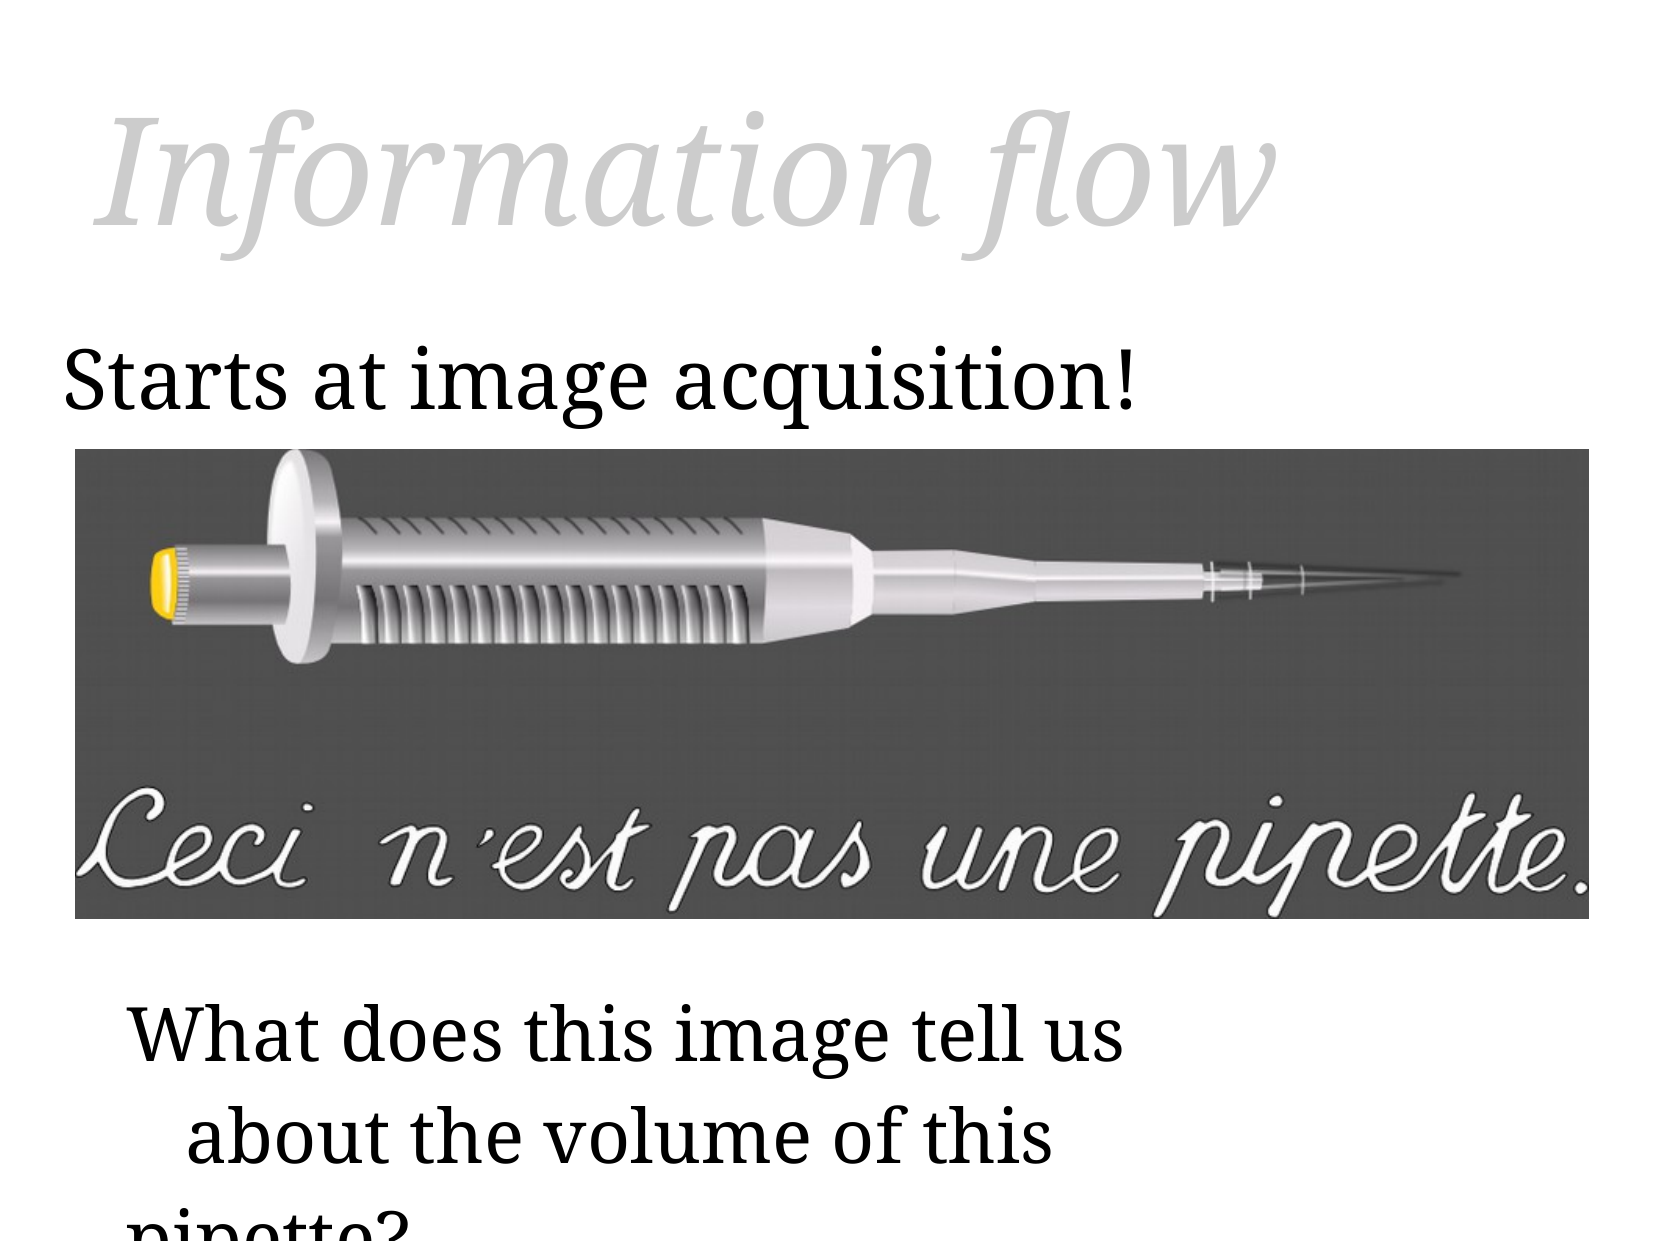

Information flow
Starts at image acquisition!
What does this image tell us
 about the volume of this pipette?